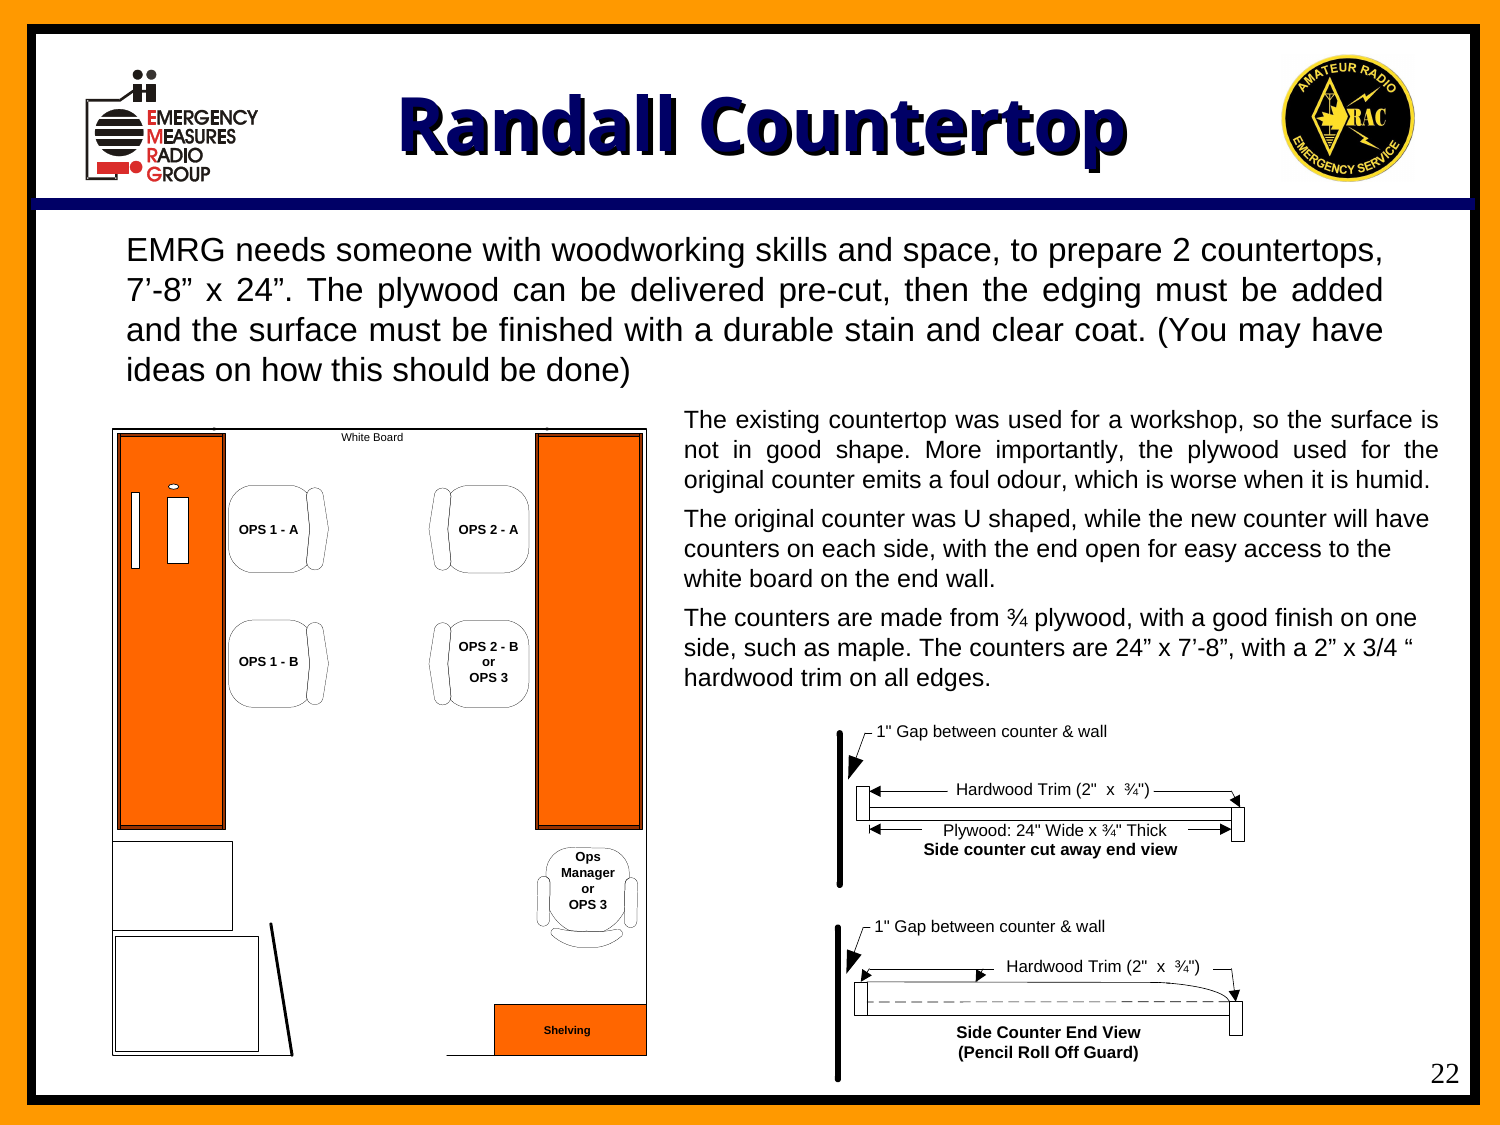

Randall Countertop
EMRG needs someone with woodworking skills and space, to prepare 2 countertops, 7’-8” x 24”. The plywood can be delivered pre-cut, then the edging must be added and the surface must be finished with a durable stain and clear coat. (You may have ideas on how this should be done)
The existing countertop was used for a workshop, so the surface is not in good shape. More importantly, the plywood used for the original counter emits a foul odour, which is worse when it is humid.
The original counter was U shaped, while the new counter will have counters on each side, with the end open for easy access to the white board on the end wall.
The counters are made from ¾ plywood, with a good finish on one side, such as maple. The counters are 24” x 7’-8”, with a 2” x 3/4 “ hardwood trim on all edges.
22